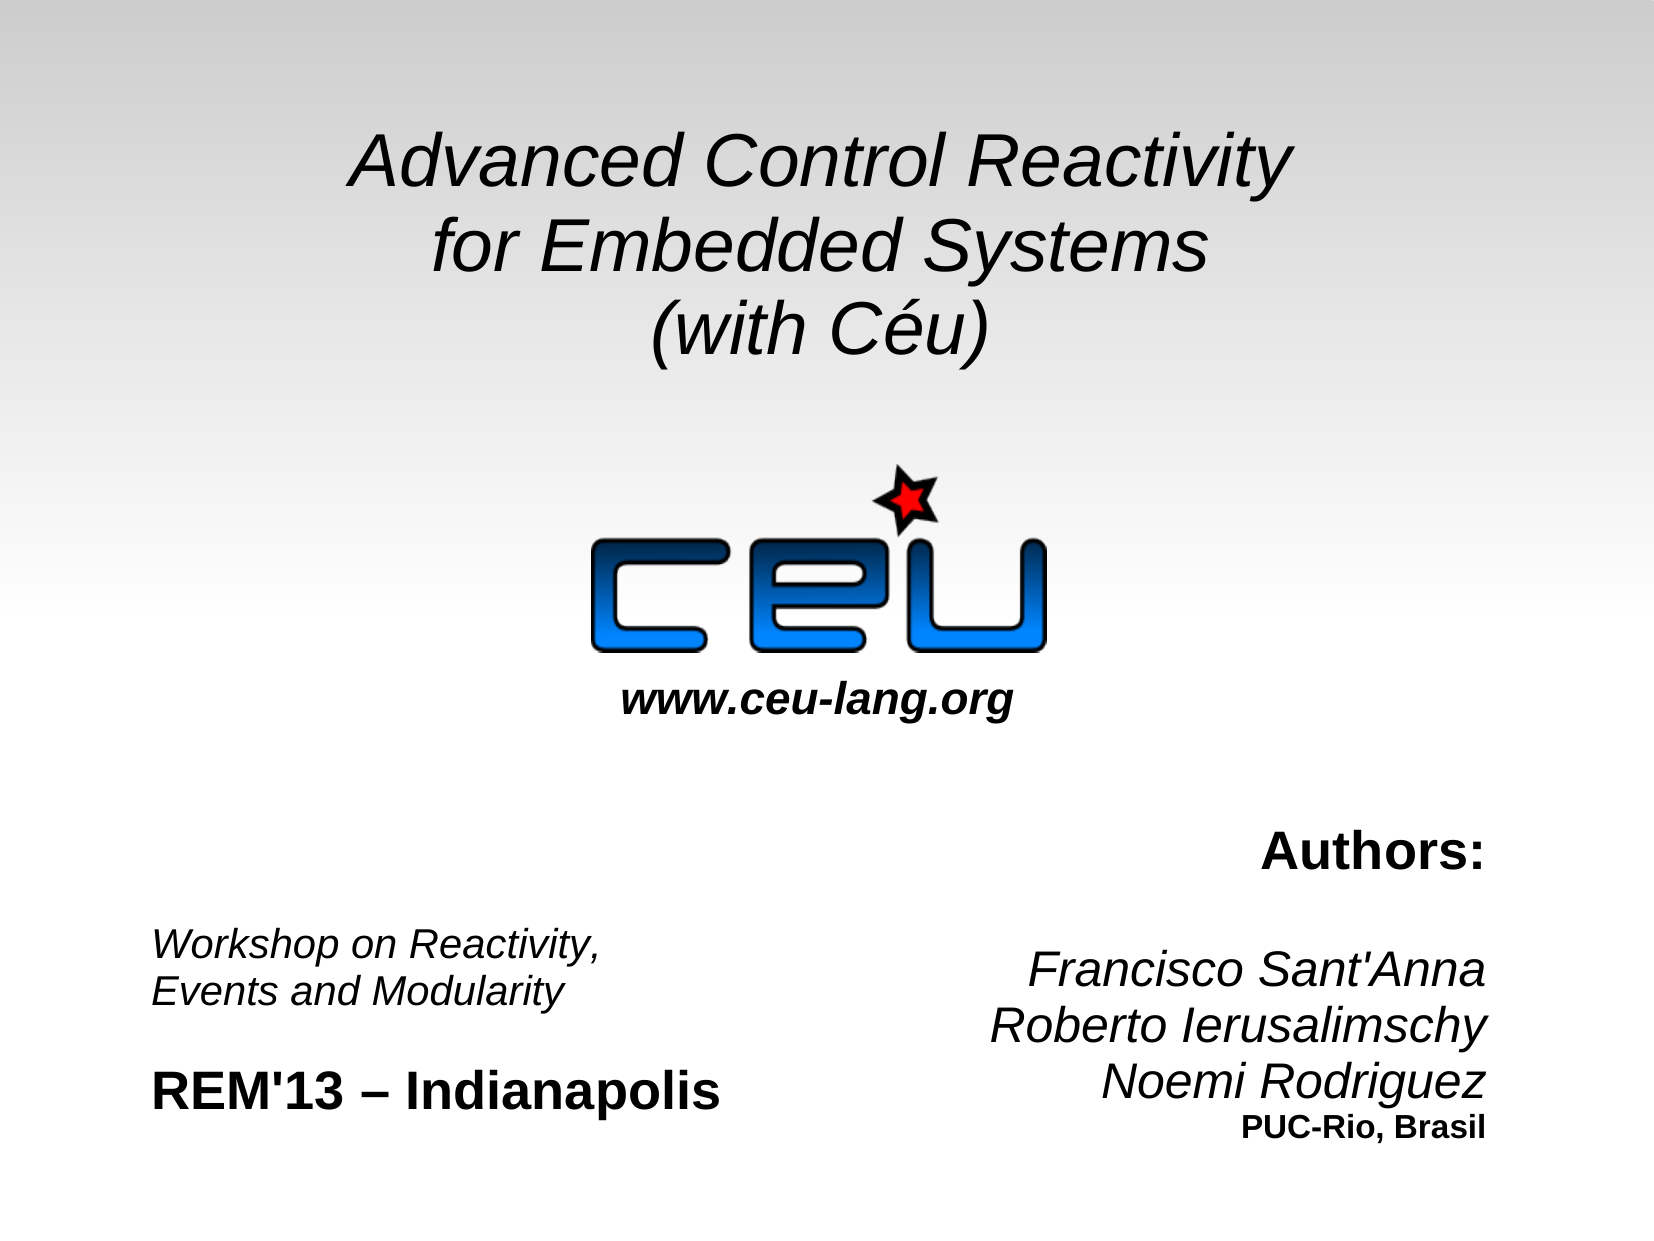

# Advanced Control Reactivity
for Embedded Systems
(with Céu)
www.ceu-lang.org
Authors:
Francisco Sant'Anna
Roberto Ierusalimschy
Noemi Rodriguez
PUC-Rio, Brasil
Workshop on Reactivity,
Events and Modularity
REM'13 – Indianapolis